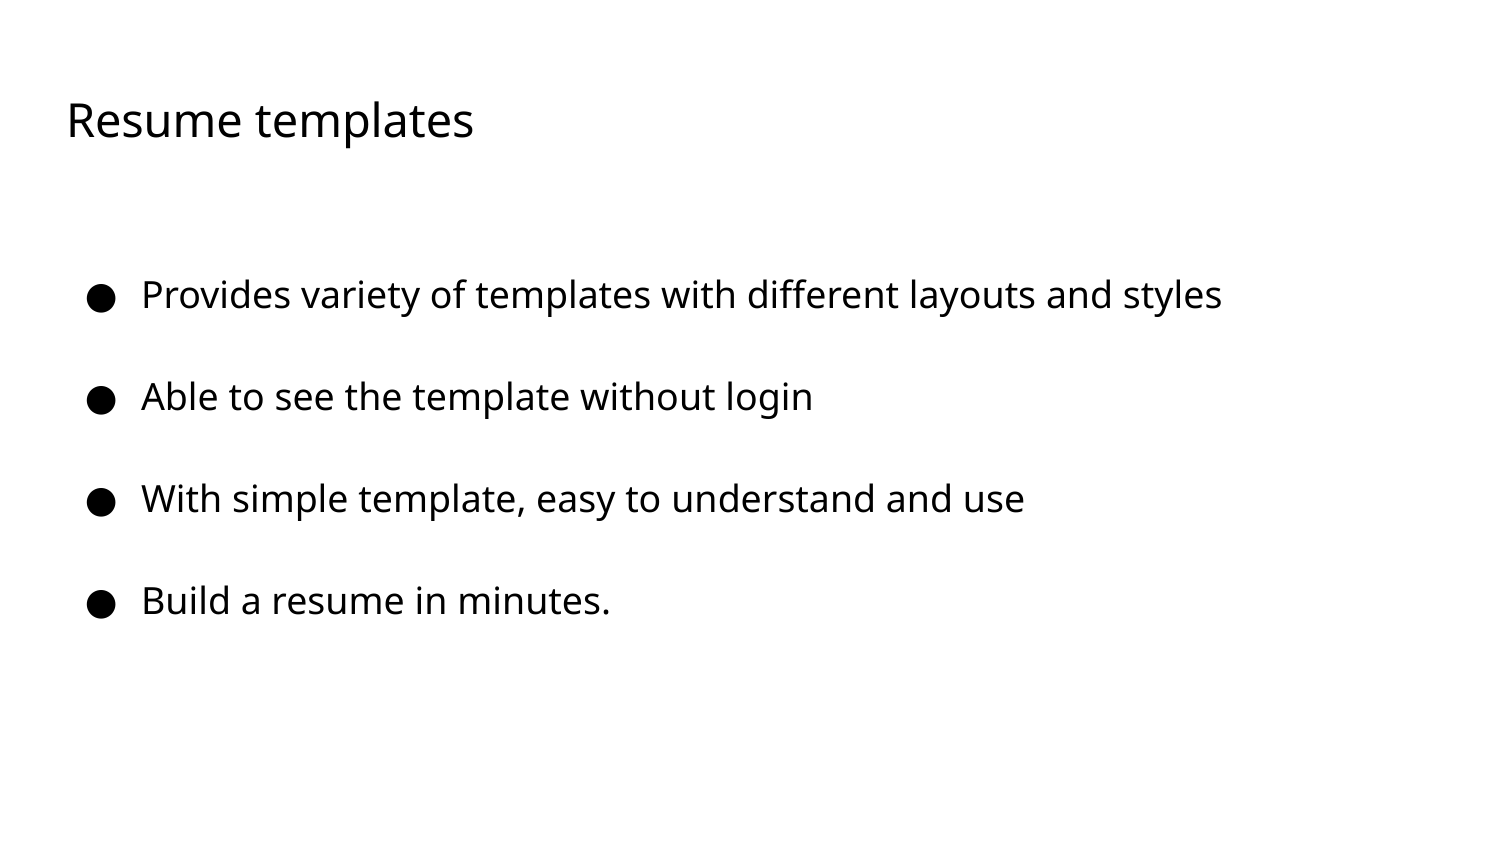

# Resume templates
Provides variety of templates with different layouts and styles
Able to see the template without login
With simple template, easy to understand and use
Build a resume in minutes.